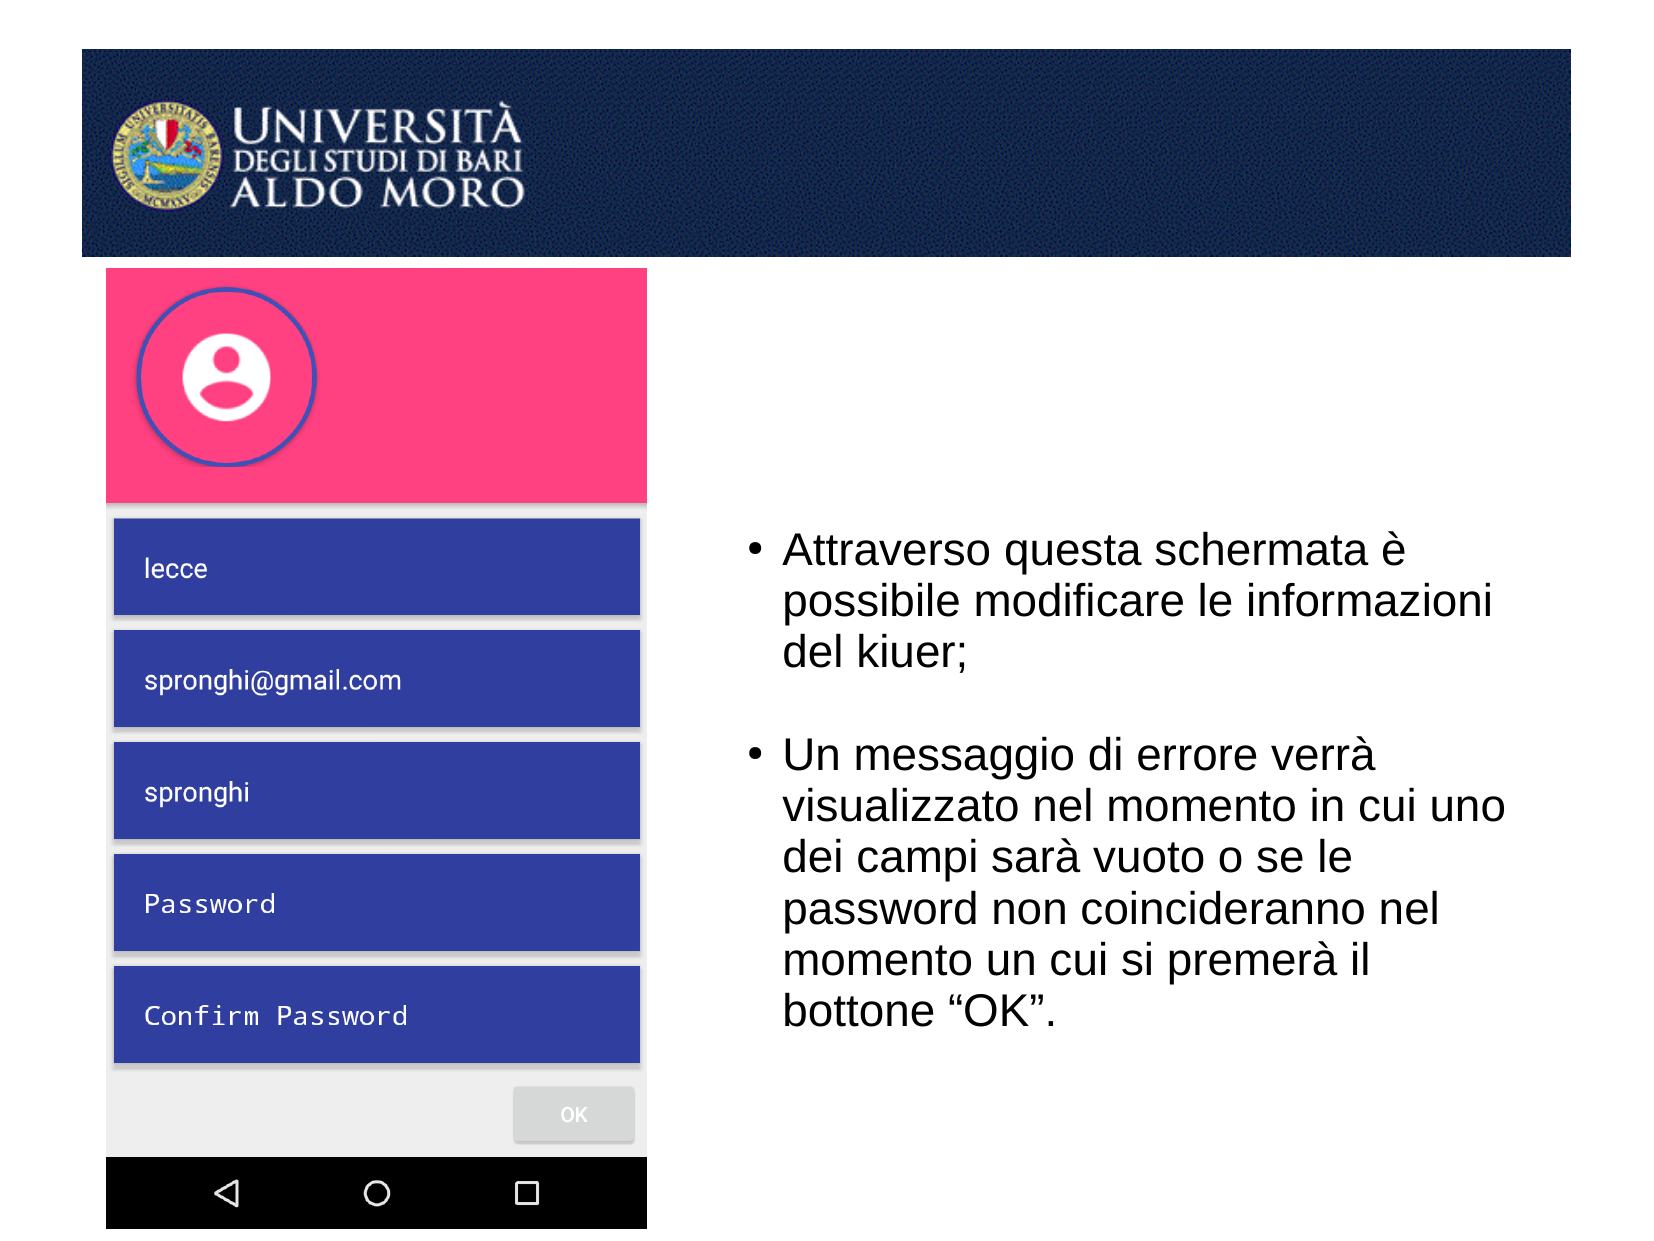

#
Attraverso questa schermata è possibile modificare le informazioni del kiuer;
Un messaggio di errore verrà visualizzato nel momento in cui uno dei campi sarà vuoto o se le password non coincideranno nel momento un cui si premerà il bottone “OK”.